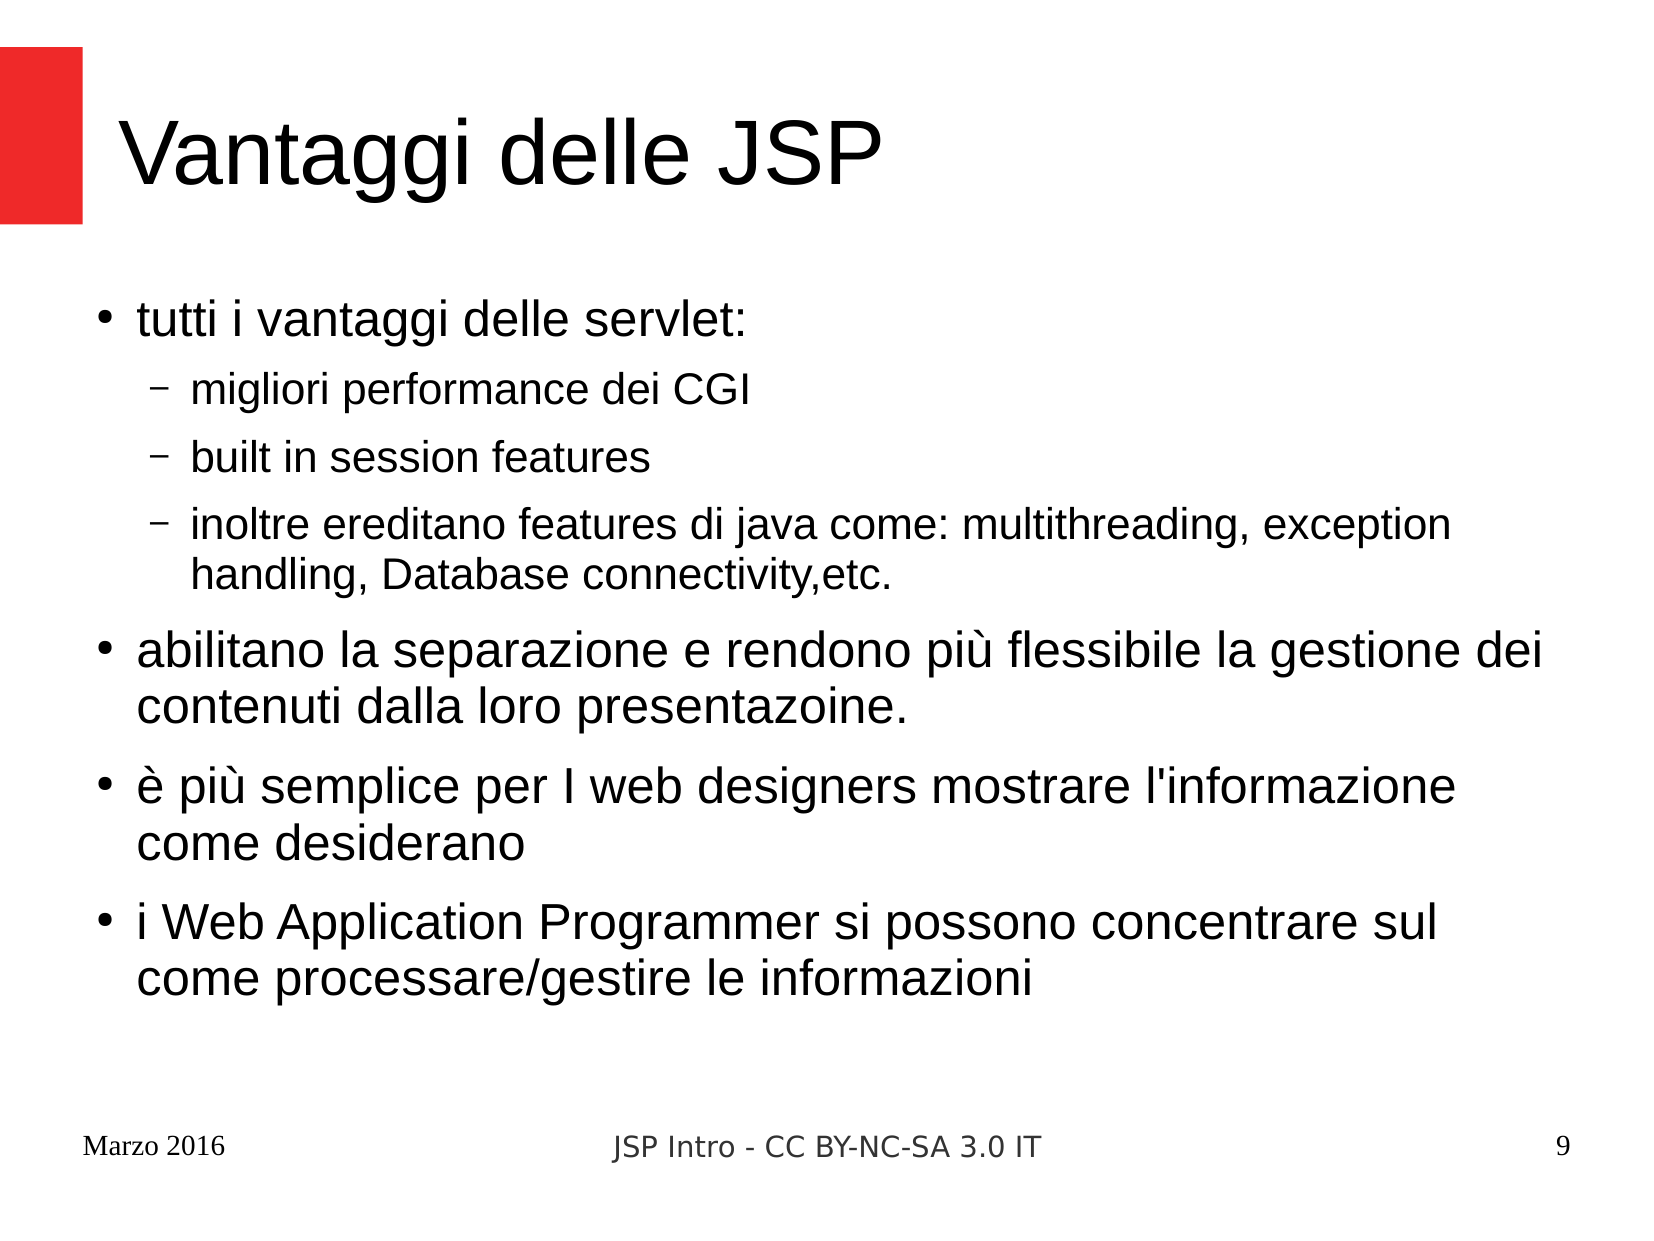

# Vantaggi delle JSP
tutti i vantaggi delle servlet:
migliori performance dei CGI
built in session features
inoltre ereditano features di java come: multithreading, exception handling, Database connectivity,etc.
abilitano la separazione e rendono più flessibile la gestione dei contenuti dalla loro presentazoine.
è più semplice per I web designers mostrare l'informazione come desiderano
i Web Application Programmer si possono concentrare sul come processare/gestire le informazioni
Your Date Here
Your Footer Here
9